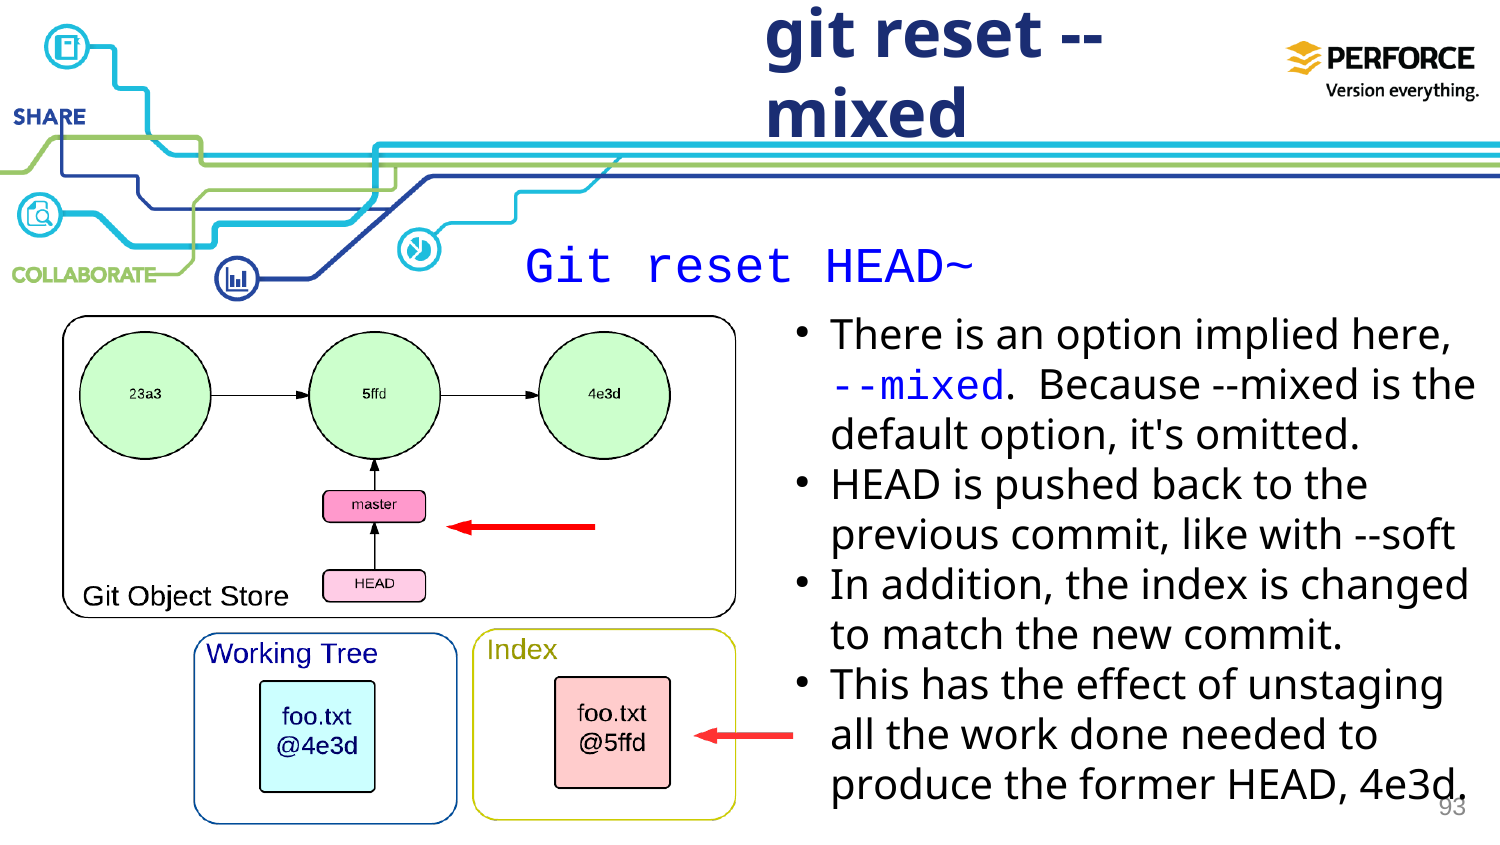

# git reset --mixed
Git reset HEAD~
There is an option implied here,
--mixed. Because --mixed is the default option, it's omitted.
HEAD is pushed back to the previous commit, like with --soft
In addition, the index is changed to match the new commit.
This has the effect of unstaging all the work done needed to produce the former HEAD, 4e3d.